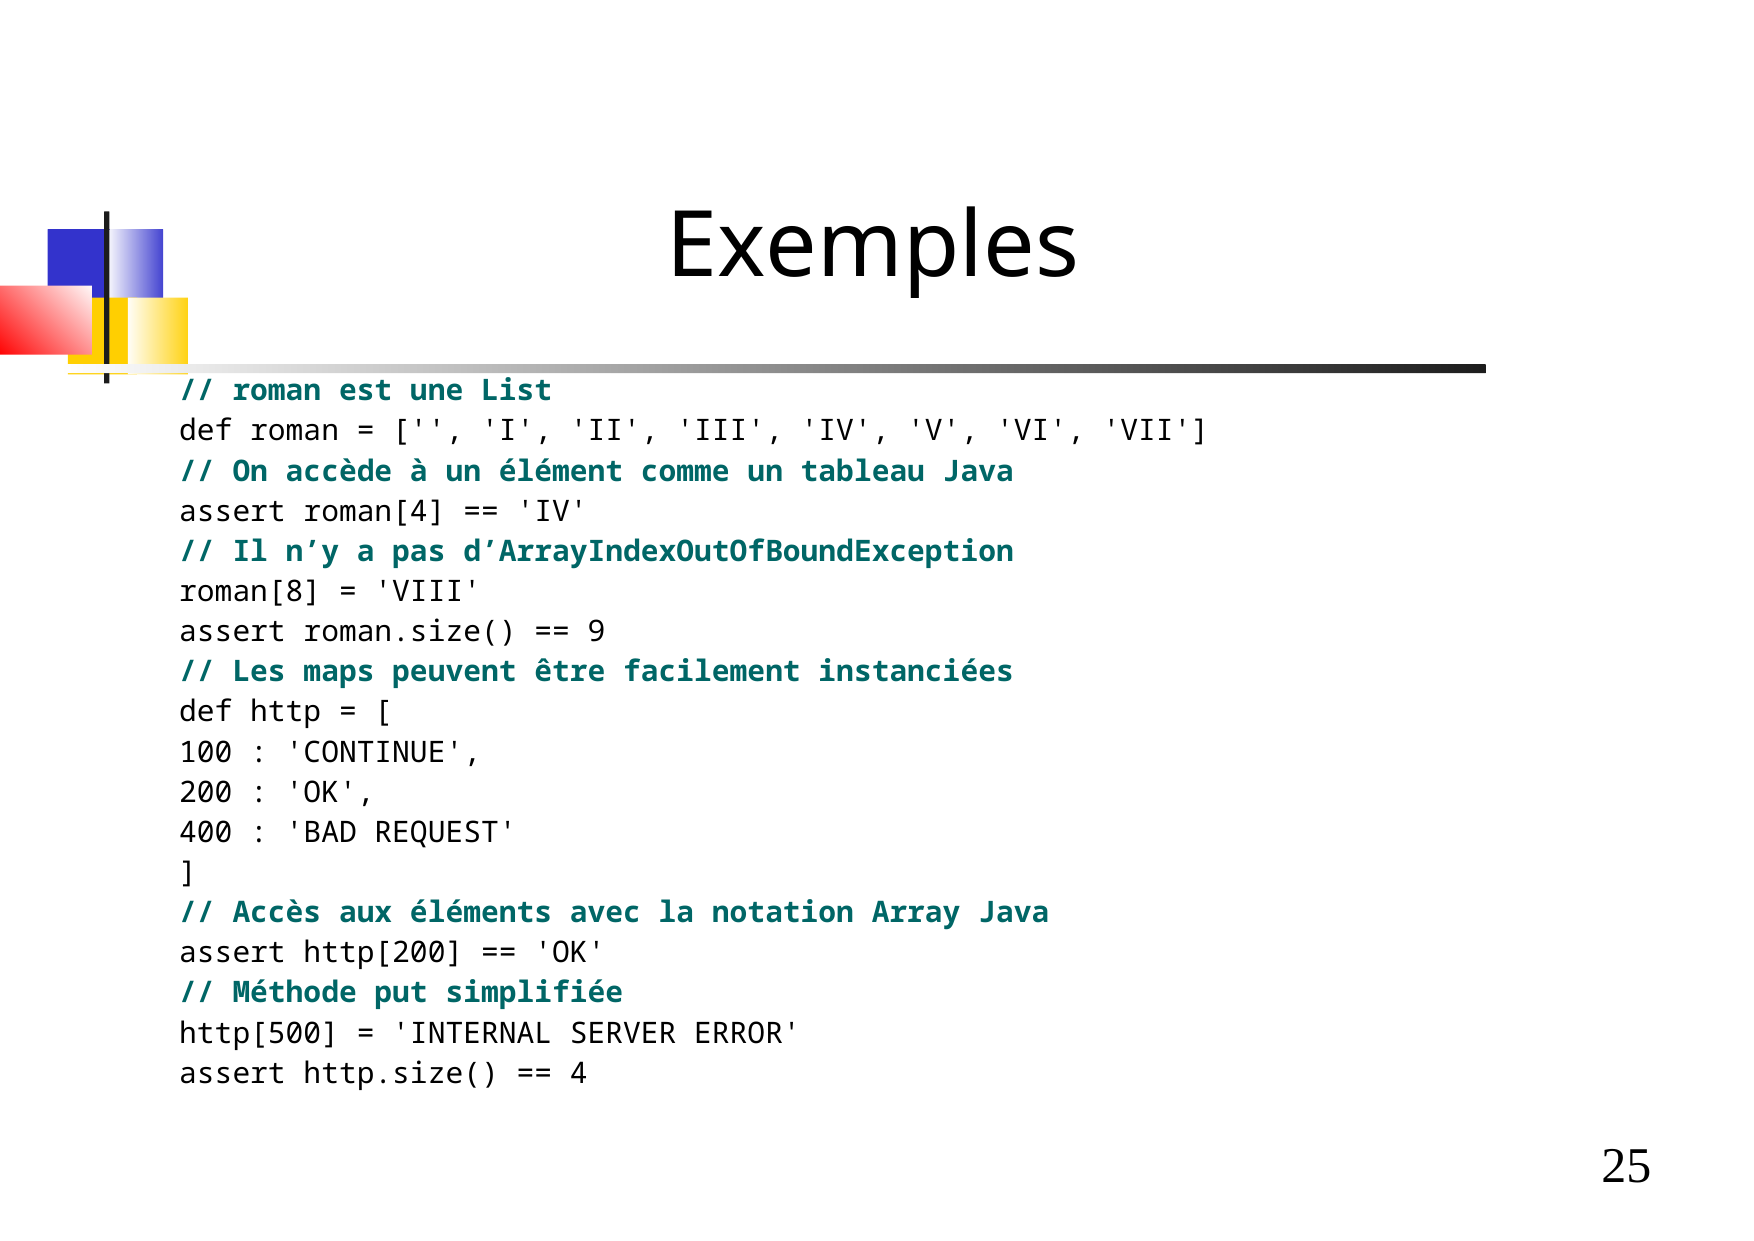

# Exemples
// roman est une List
def roman = ['', 'I', 'II', 'III', 'IV', 'V', 'VI', 'VII']
// On accède à un élément comme un tableau Java
assert roman[4] == 'IV'
// Il n’y a pas d’ArrayIndexOutOfBoundException
roman[8] = 'VIII'
assert roman.size() == 9
// Les maps peuvent être facilement instanciées
def http = [
100 : 'CONTINUE',
200 : 'OK',
400 : 'BAD REQUEST'
]
// Accès aux éléments avec la notation Array Java
assert http[200] == 'OK'
// Méthode put simplifiée
http[500] = 'INTERNAL SERVER ERROR'
assert http.size() == 4